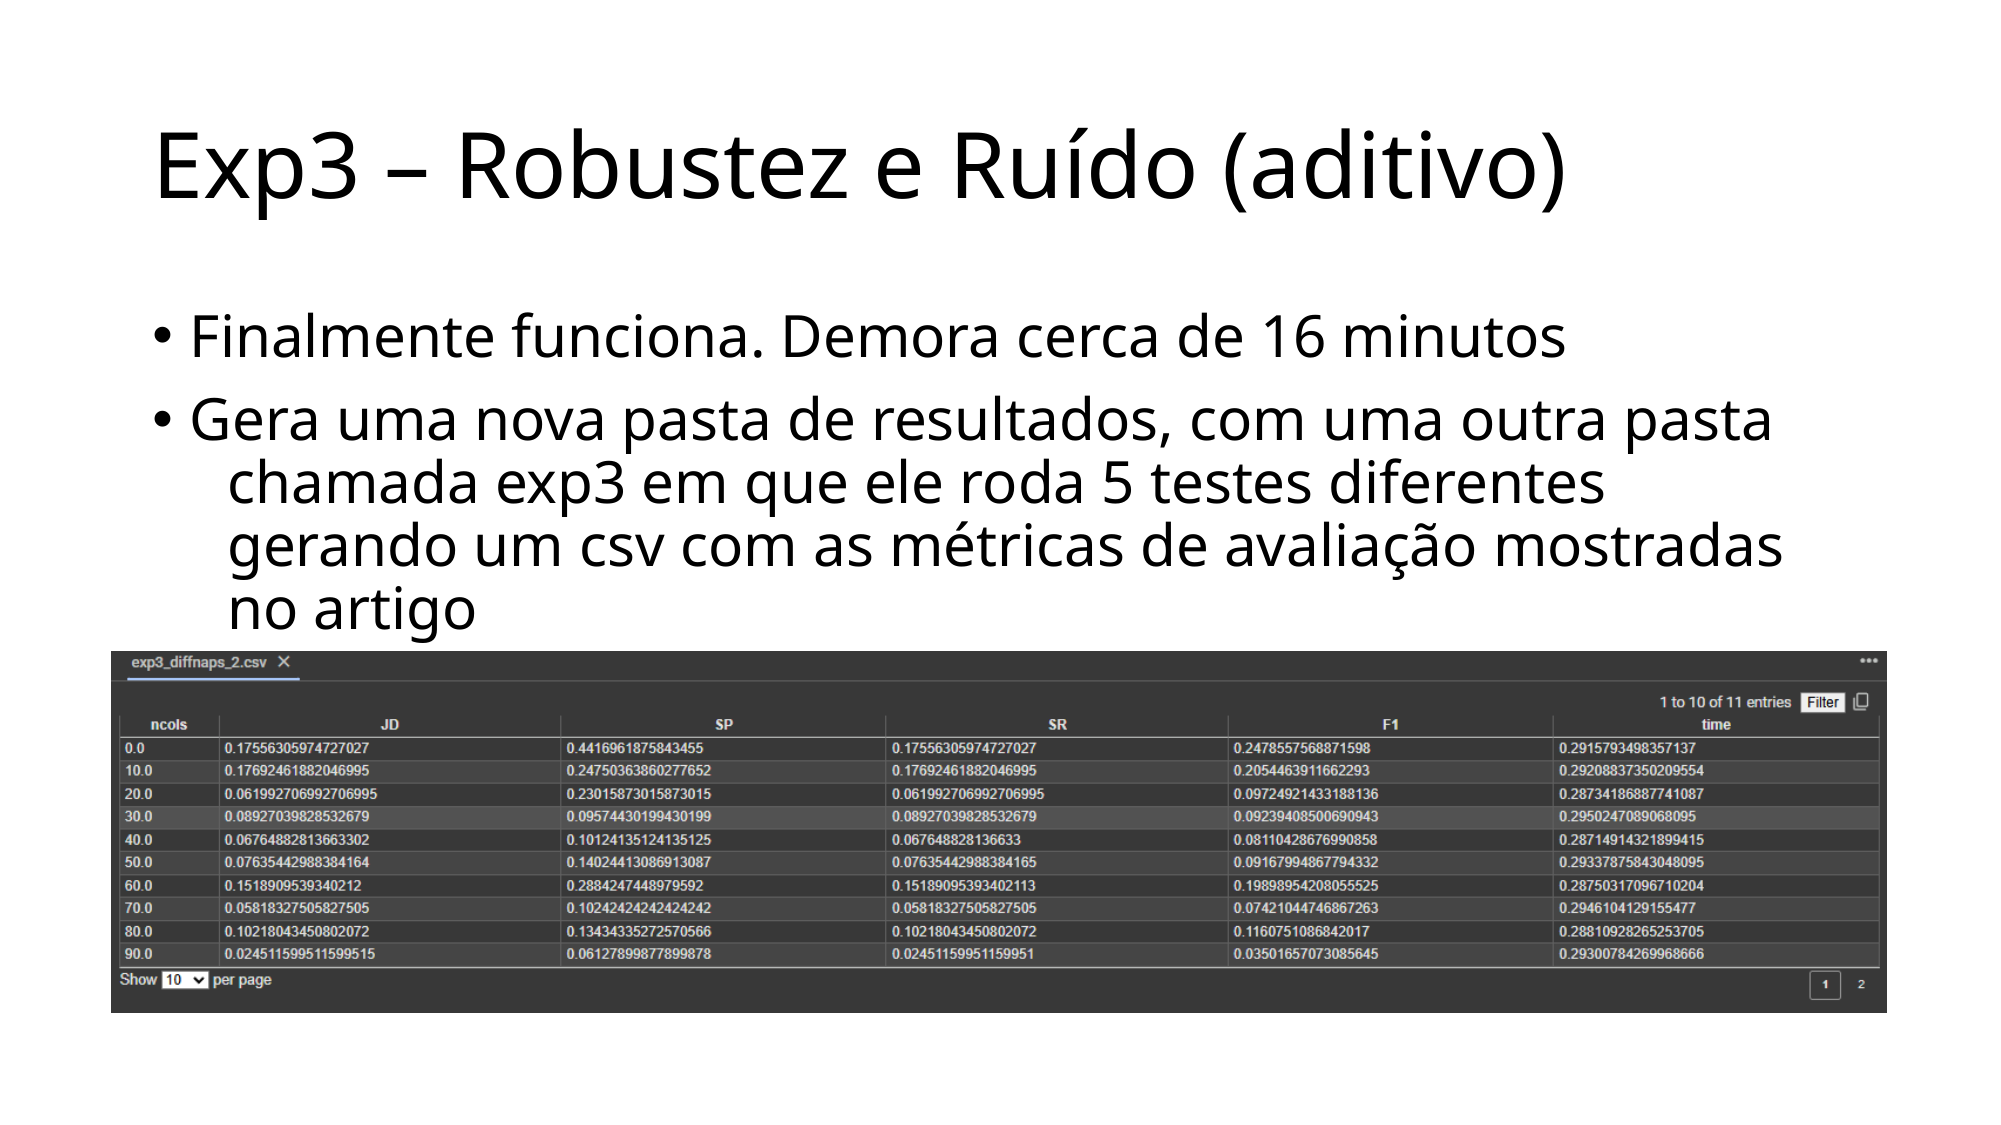

Exp3 – Robustez e Ruído (aditivo)
Finalmente funciona. Demora cerca de 16 minutos
Gera uma nova pasta de resultados, com uma outra pasta chamada exp3 em que ele roda 5 testes diferentes gerando um csv com as métricas de avaliação mostradas no artigo